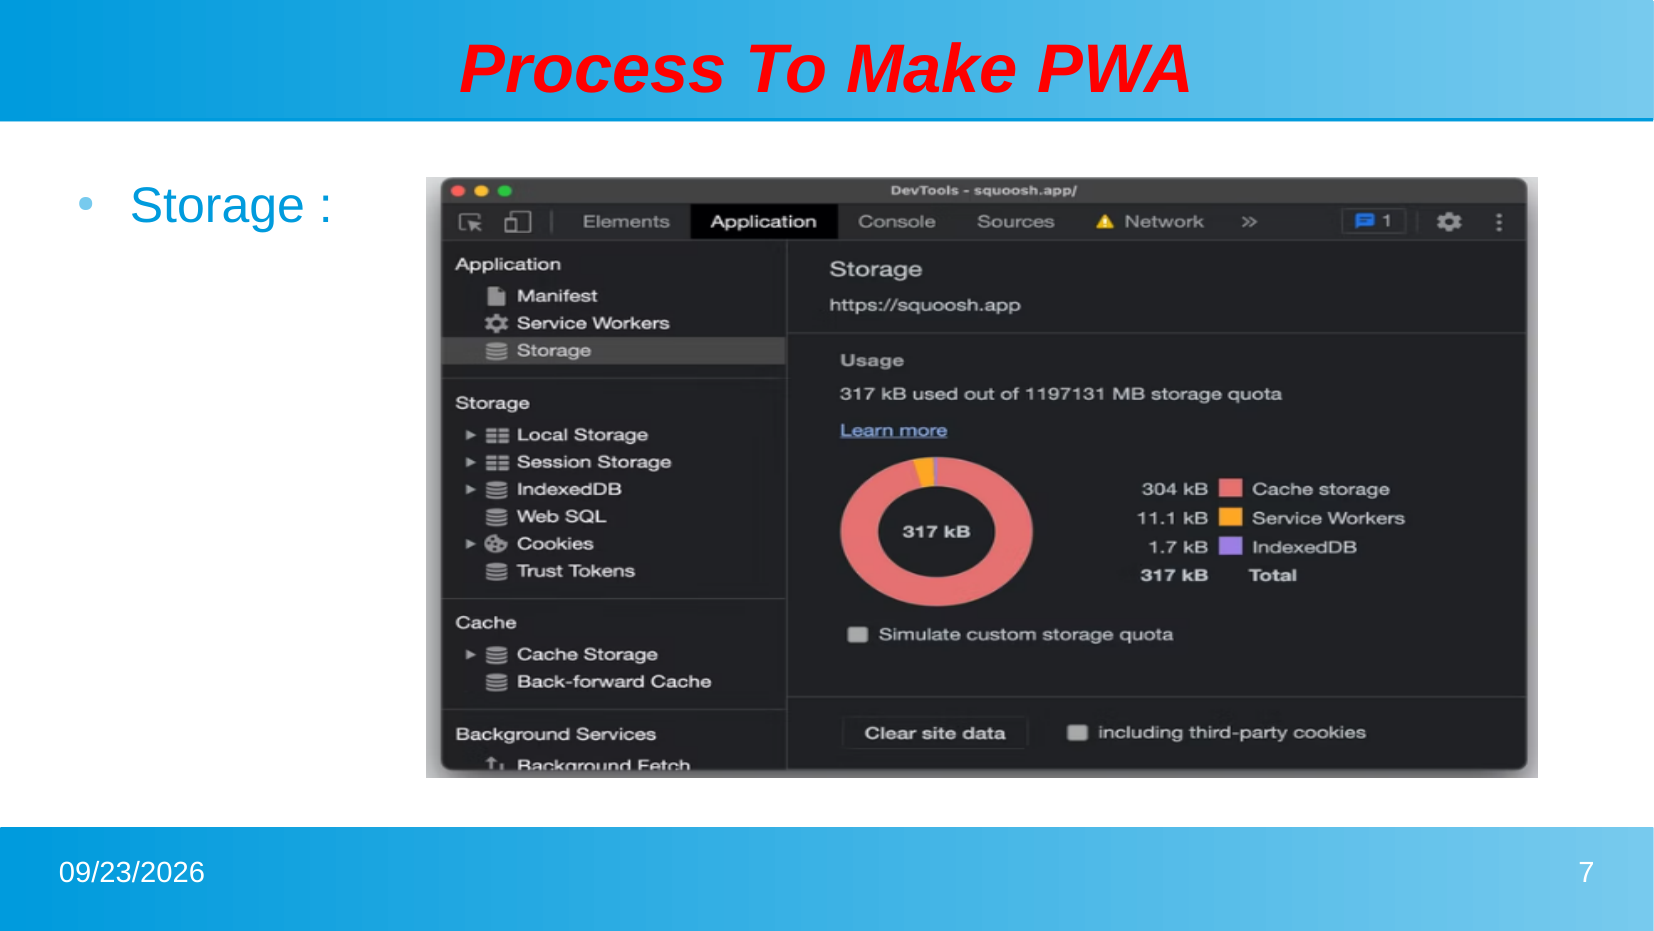

# Process To Make PWA
Storage :
7